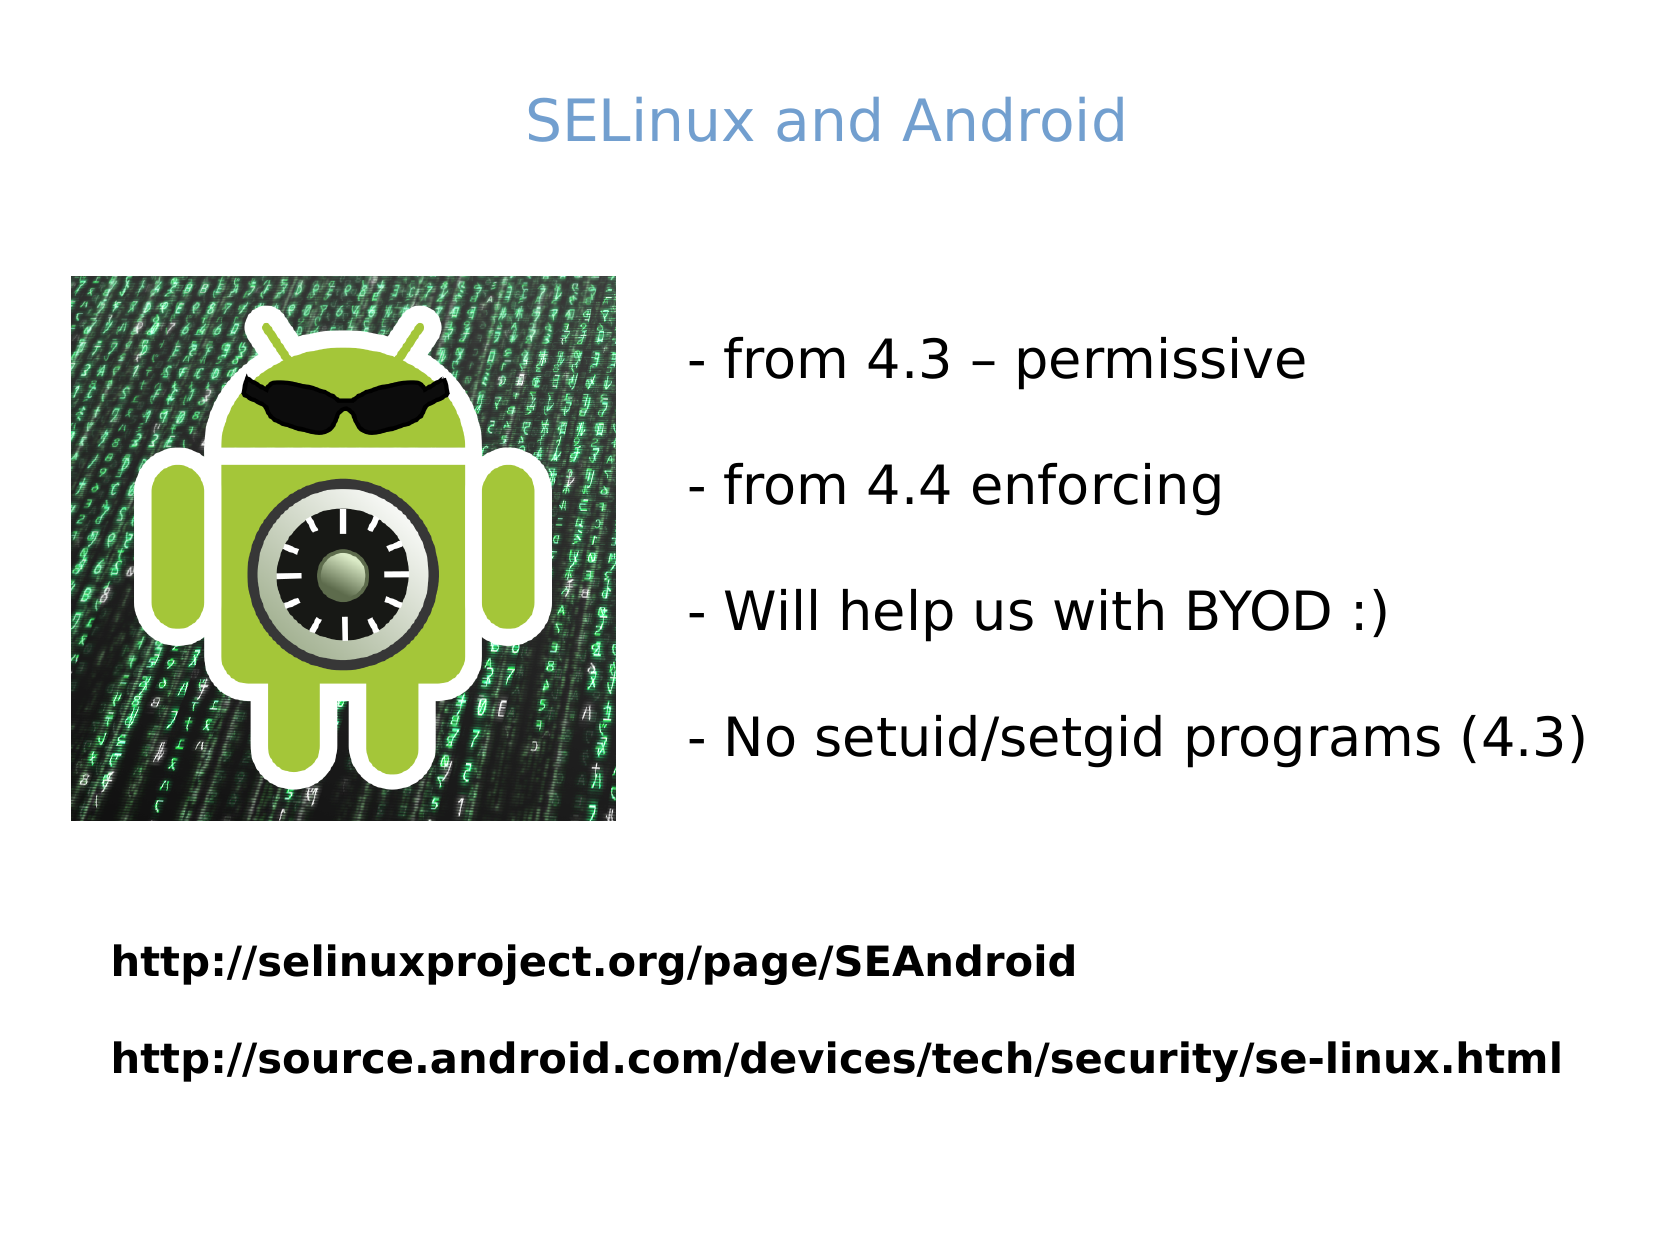

SELinux and Android
- from 4.3 – permissive
- from 4.4 enforcing
- Will help us with BYOD :)
- No setuid/setgid programs (4.3)
http://selinuxproject.org/page/SEAndroid
http://source.android.com/devices/tech/security/se-linux.html